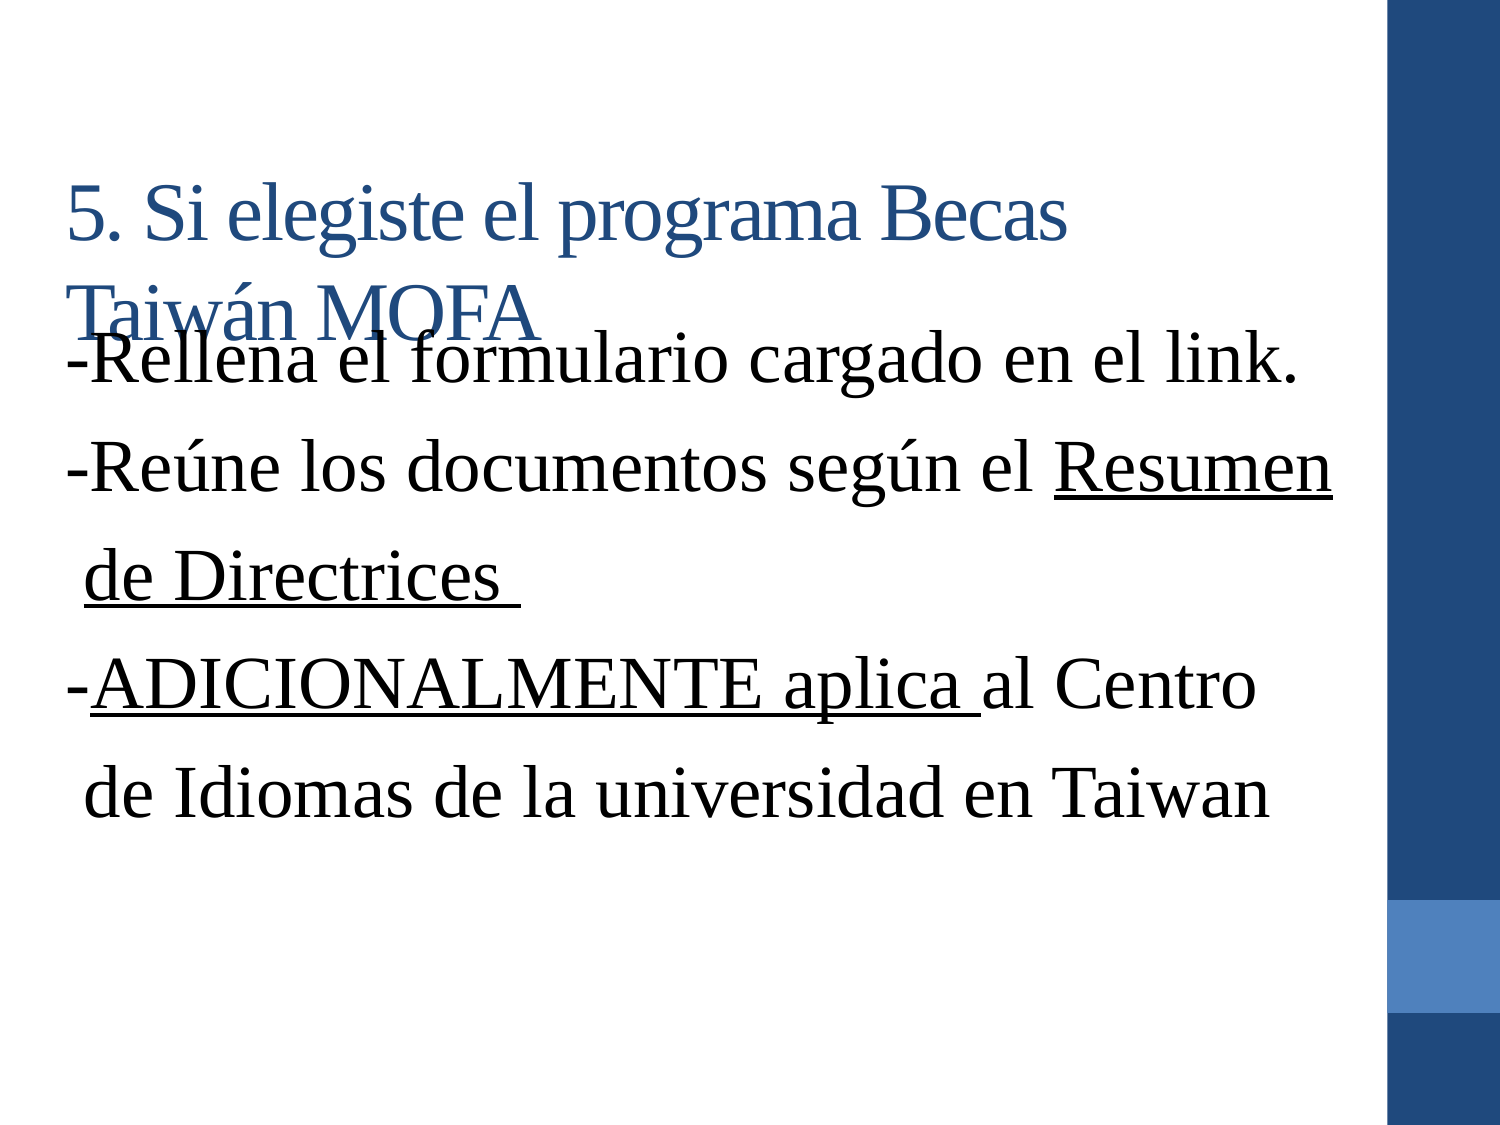

# 5. Si elegiste el programa Becas Taiwán MOFA
-Rellena el formulario cargado en el link.
-Reúne los documentos según el Resumen
 de Directrices
-ADICIONALMENTE aplica al Centro
 de Idiomas de la universidad en Taiwan